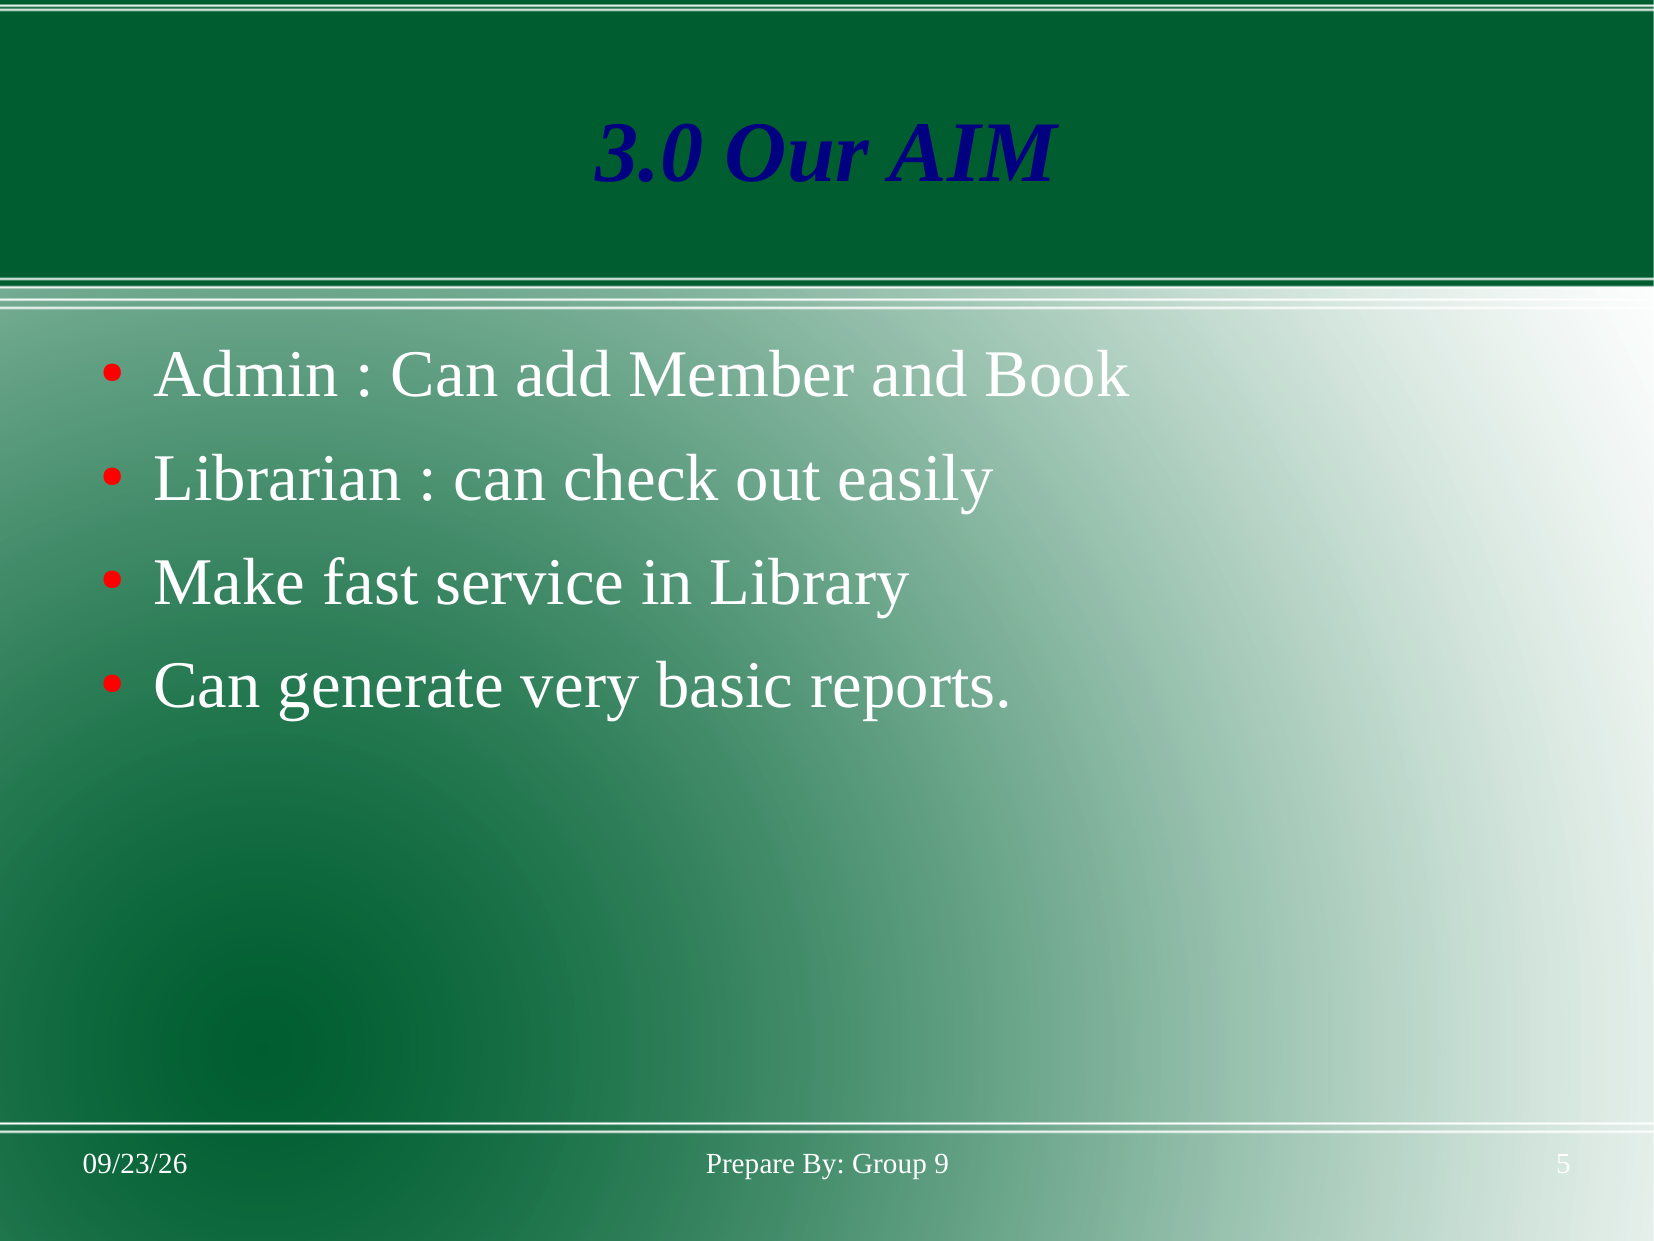

# 3.0 Our AIM
Admin : Can add Member and Book
Librarian : can check out easily
Make fast service in Library
Can generate very basic reports.
Prepare By: Group 9
5